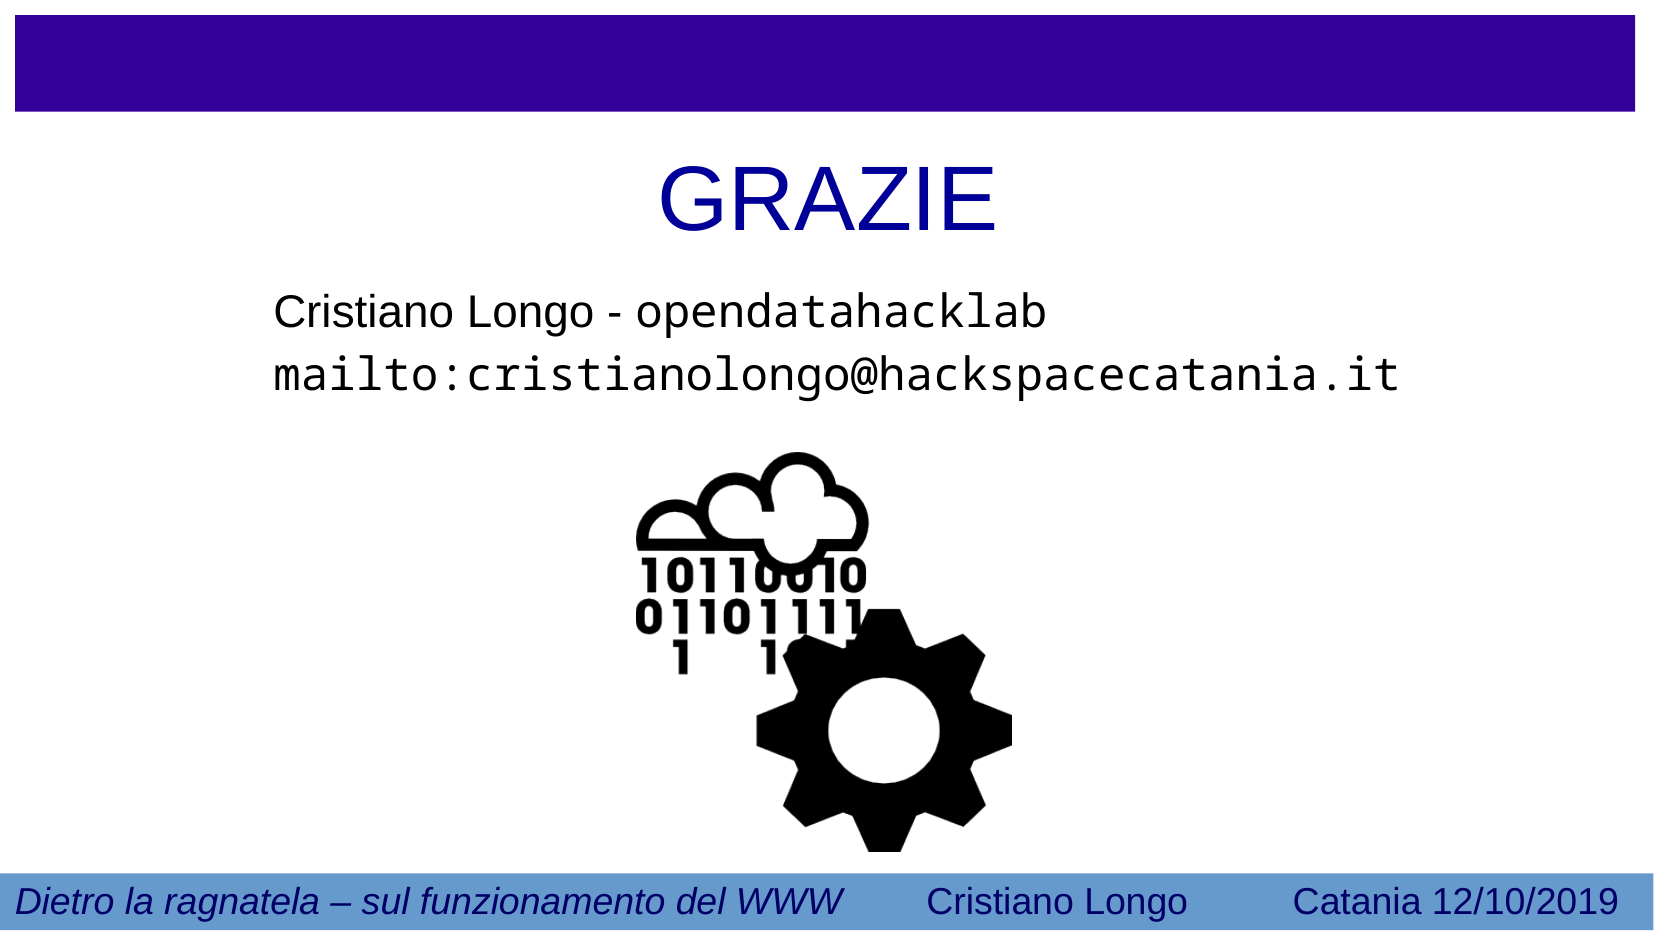

GRAZIE
Cristiano Longo - opendatahacklab
mailto:cristianolongo@hackspacecatania.it
Dietro la ragnatela – sul funzionamento del WWW Cristiano Longo Catania 12/10/2019